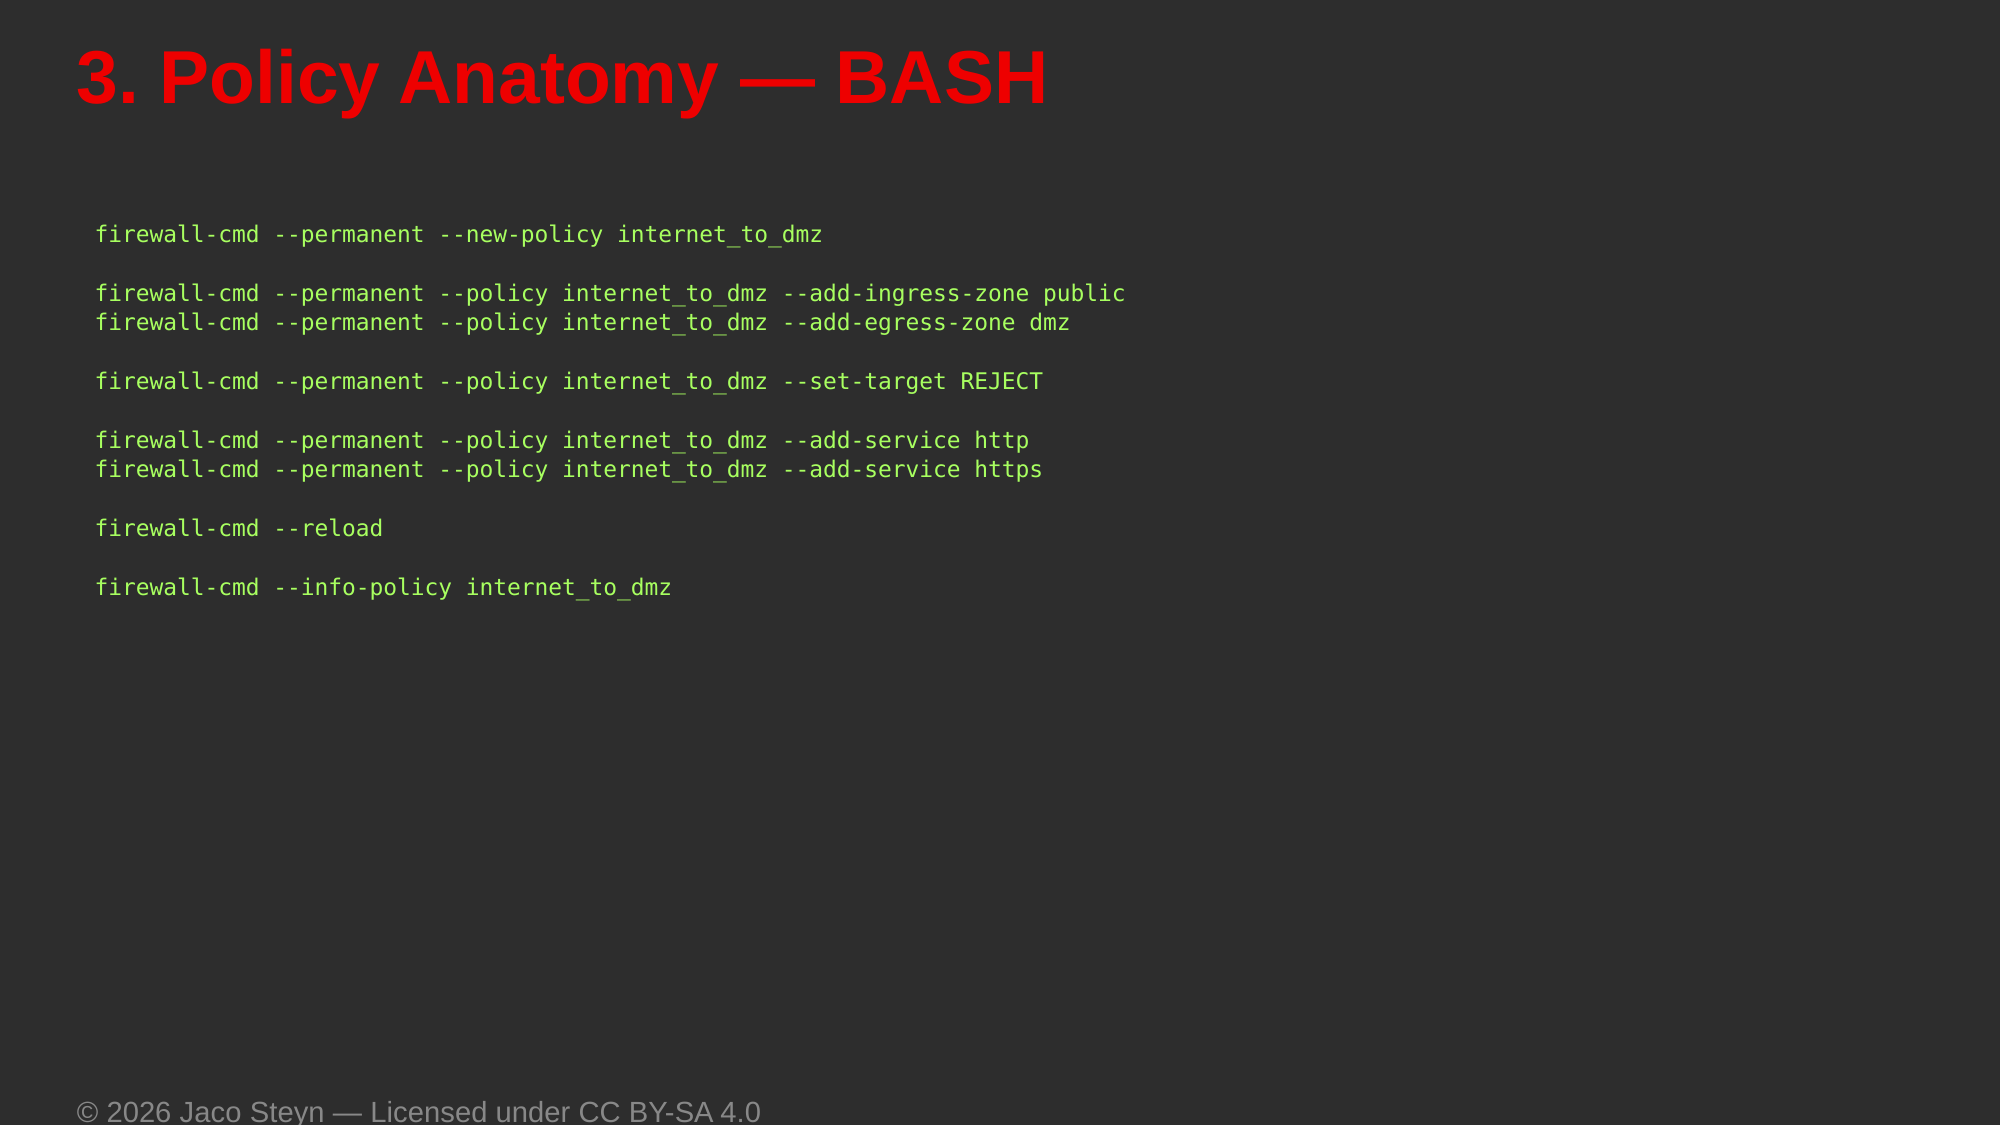

3. Policy Anatomy — BASH
firewall-cmd --permanent --new-policy internet_to_dmz
firewall-cmd --permanent --policy internet_to_dmz --add-ingress-zone public
firewall-cmd --permanent --policy internet_to_dmz --add-egress-zone dmz
firewall-cmd --permanent --policy internet_to_dmz --set-target REJECT
firewall-cmd --permanent --policy internet_to_dmz --add-service http
firewall-cmd --permanent --policy internet_to_dmz --add-service https
firewall-cmd --reload
firewall-cmd --info-policy internet_to_dmz
© 2026 Jaco Steyn — Licensed under CC BY-SA 4.0